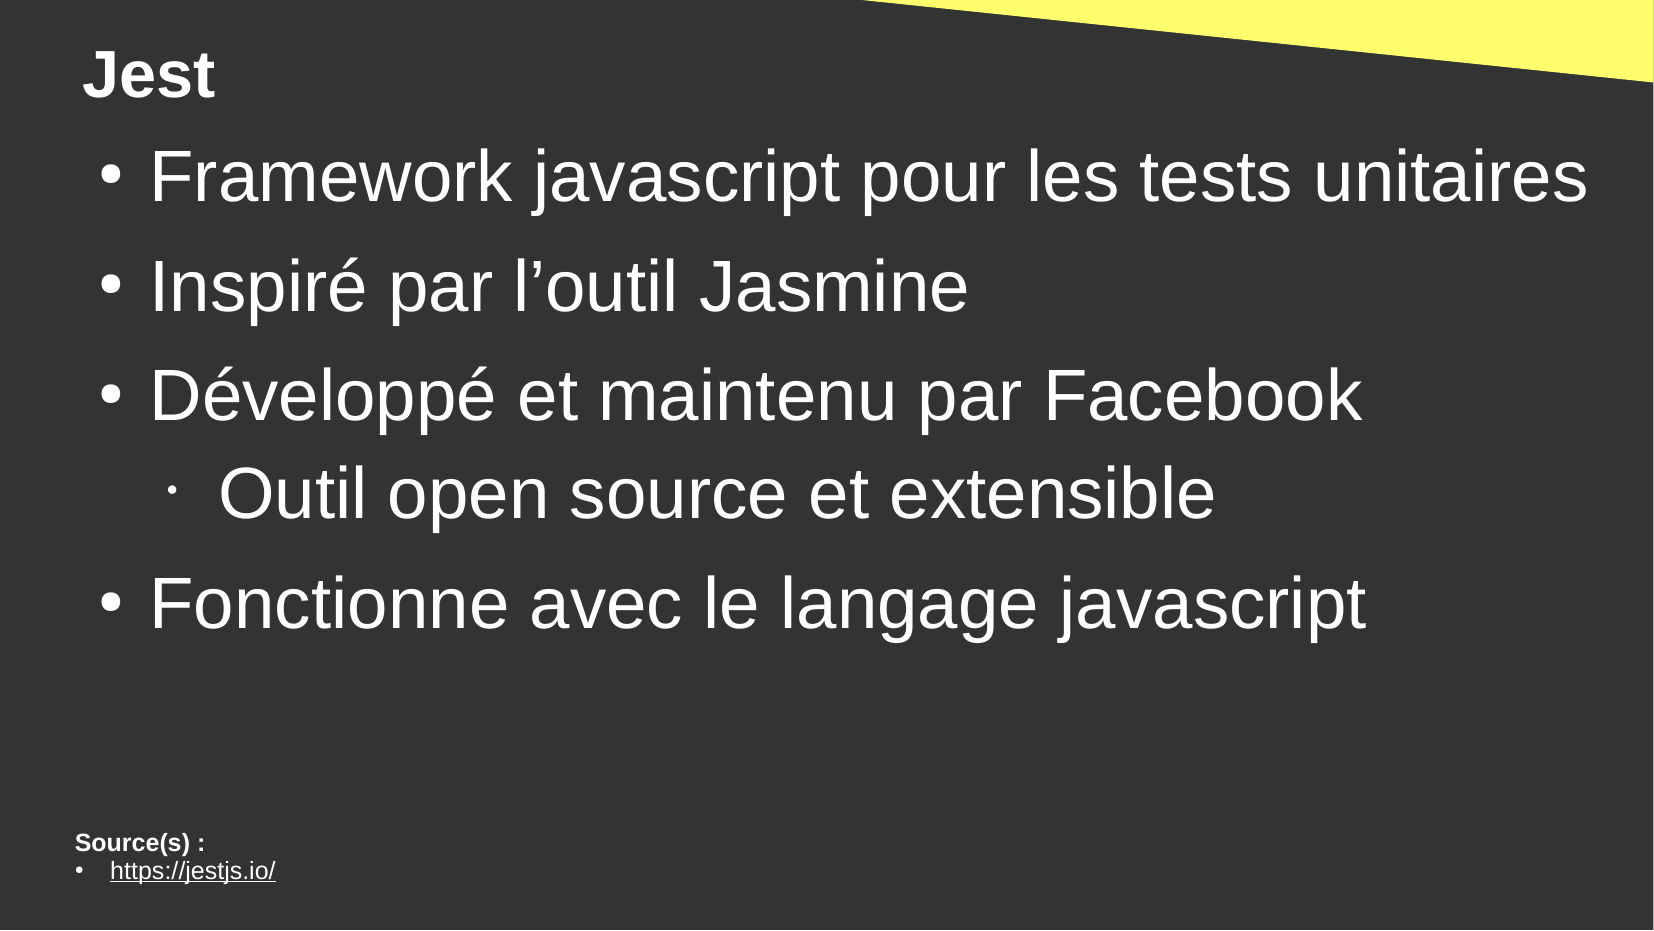

# Jest
Framework javascript pour les tests unitaires
Inspiré par l’outil Jasmine
Développé et maintenu par Facebook
Outil open source et extensible
Fonctionne avec le langage javascript
Source(s) :
https://jestjs.io/